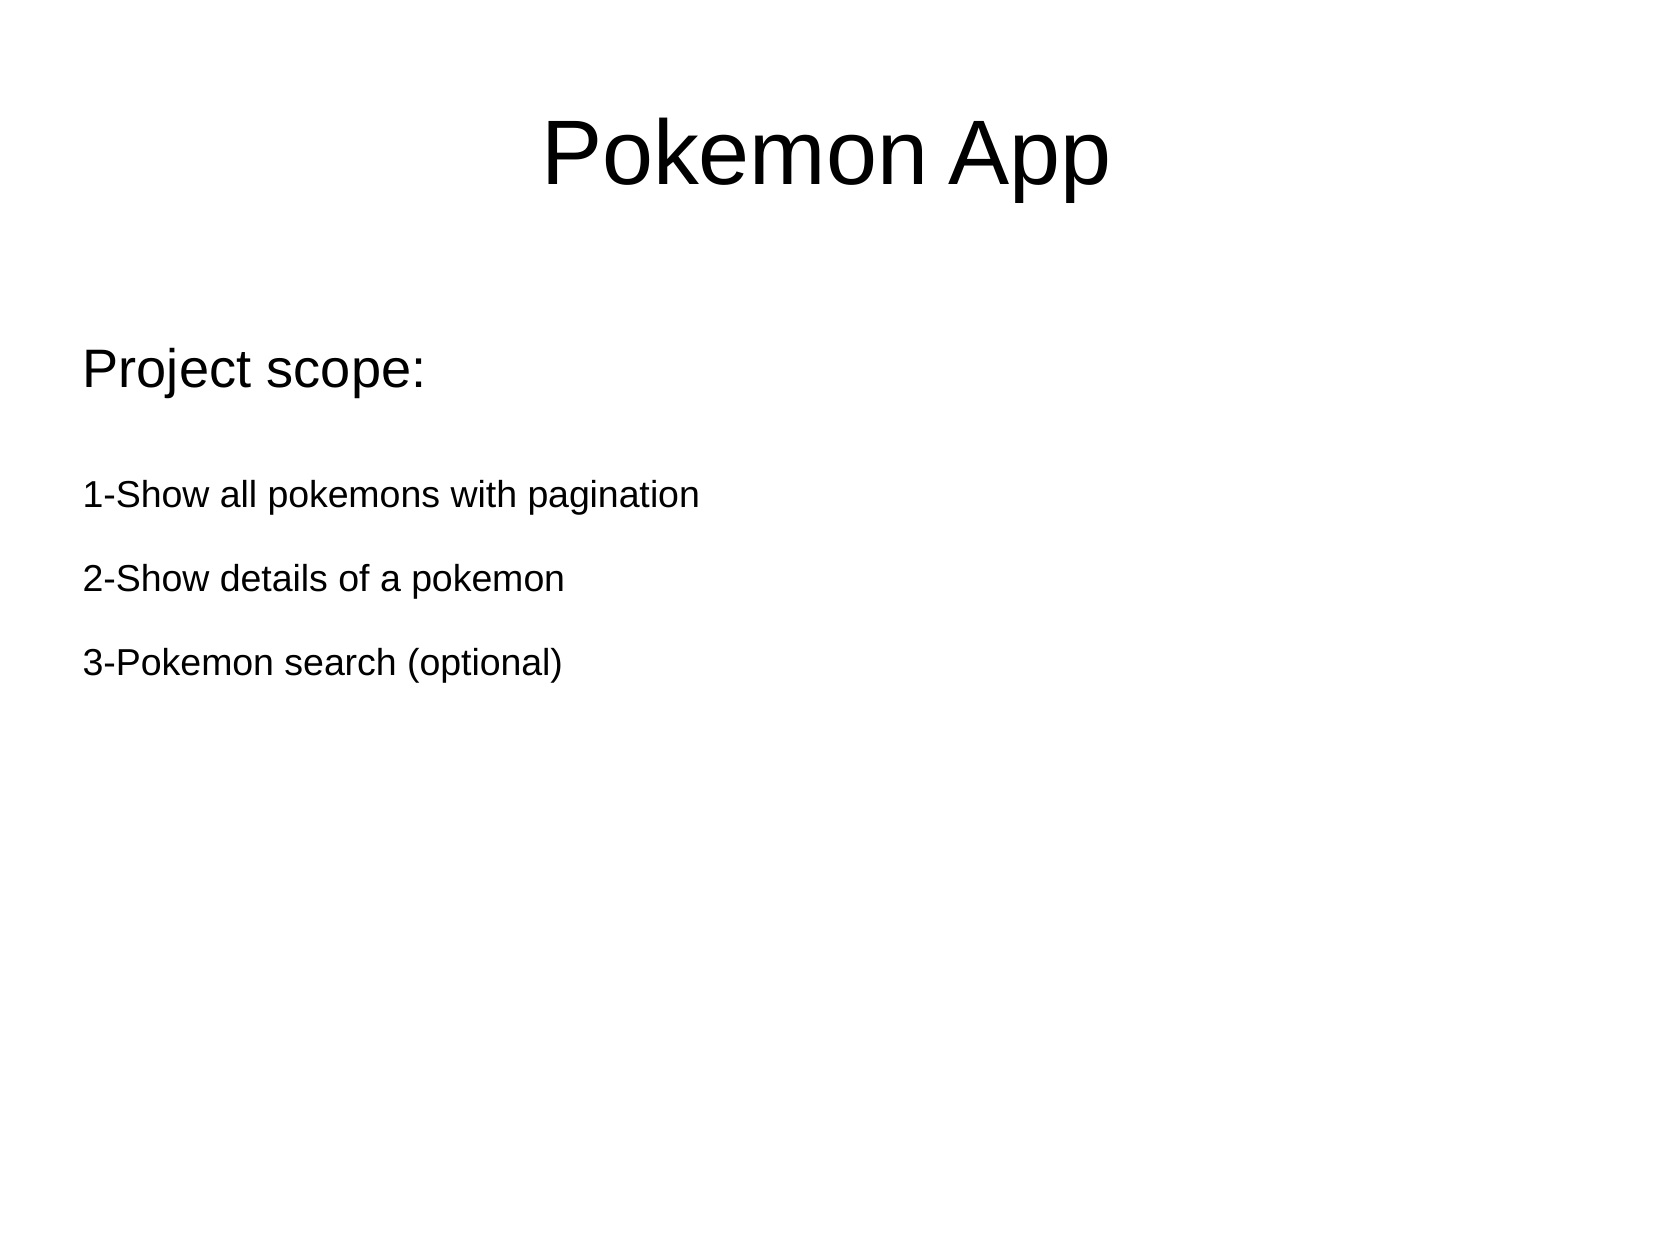

# Pokemon App
Project scope:
1-Show all pokemons with pagination
2-Show details of a pokemon
3-Pokemon search (optional)